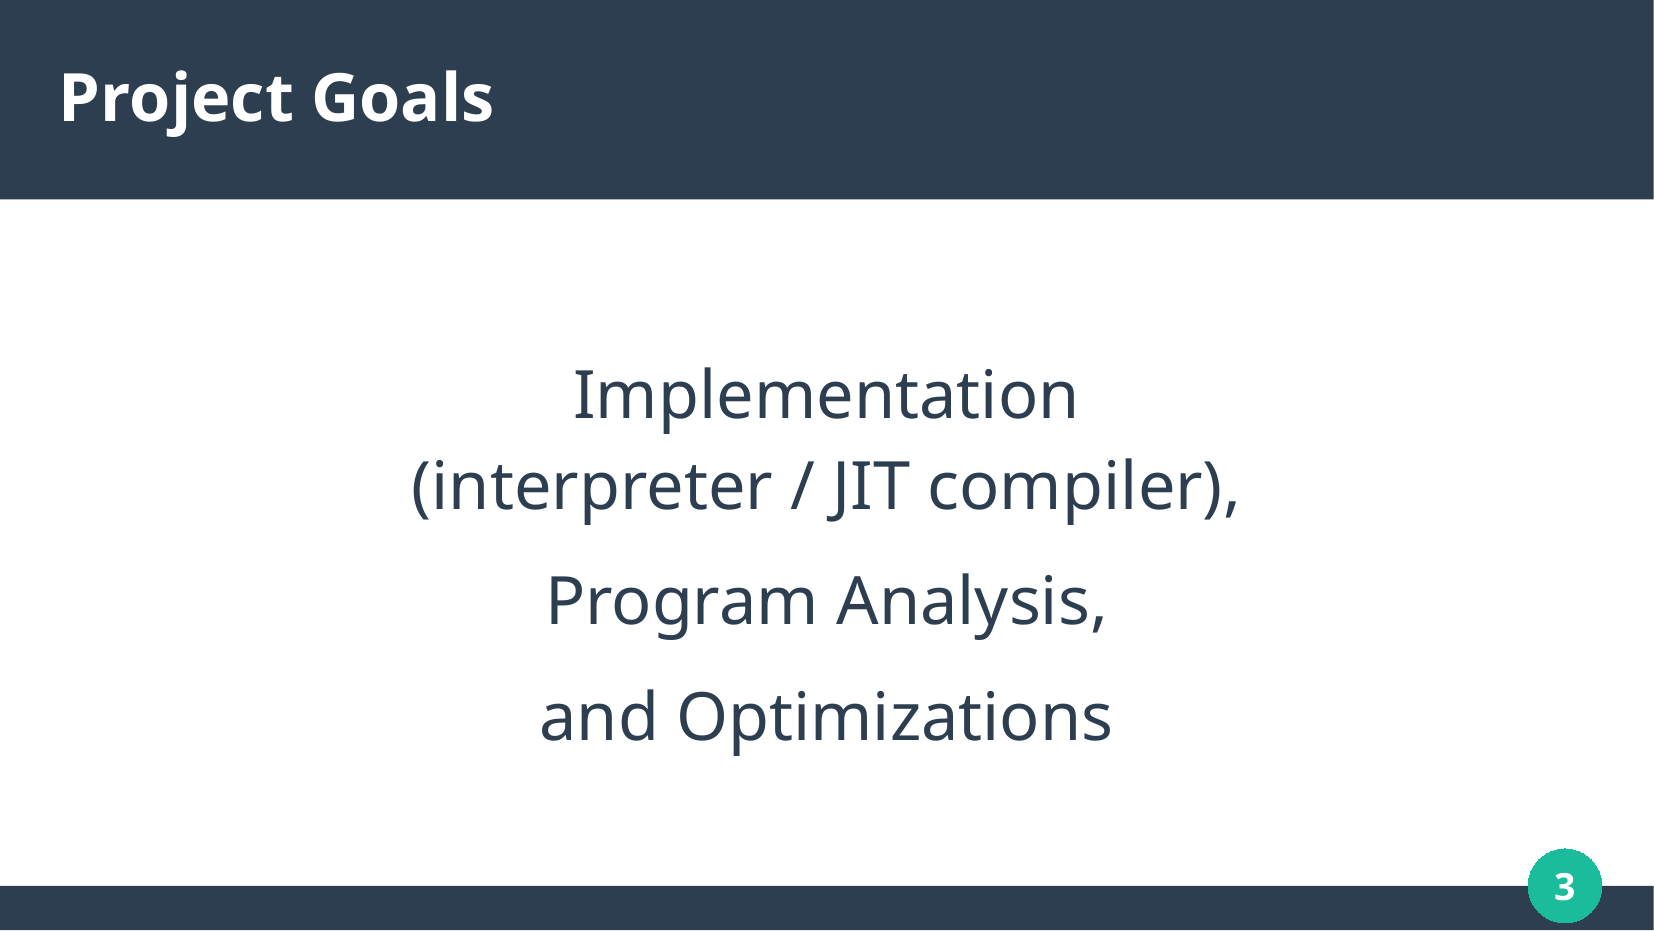

# Project Goals
Implementation
(interpreter / JIT compiler),
Program Analysis,
and Optimizations
3